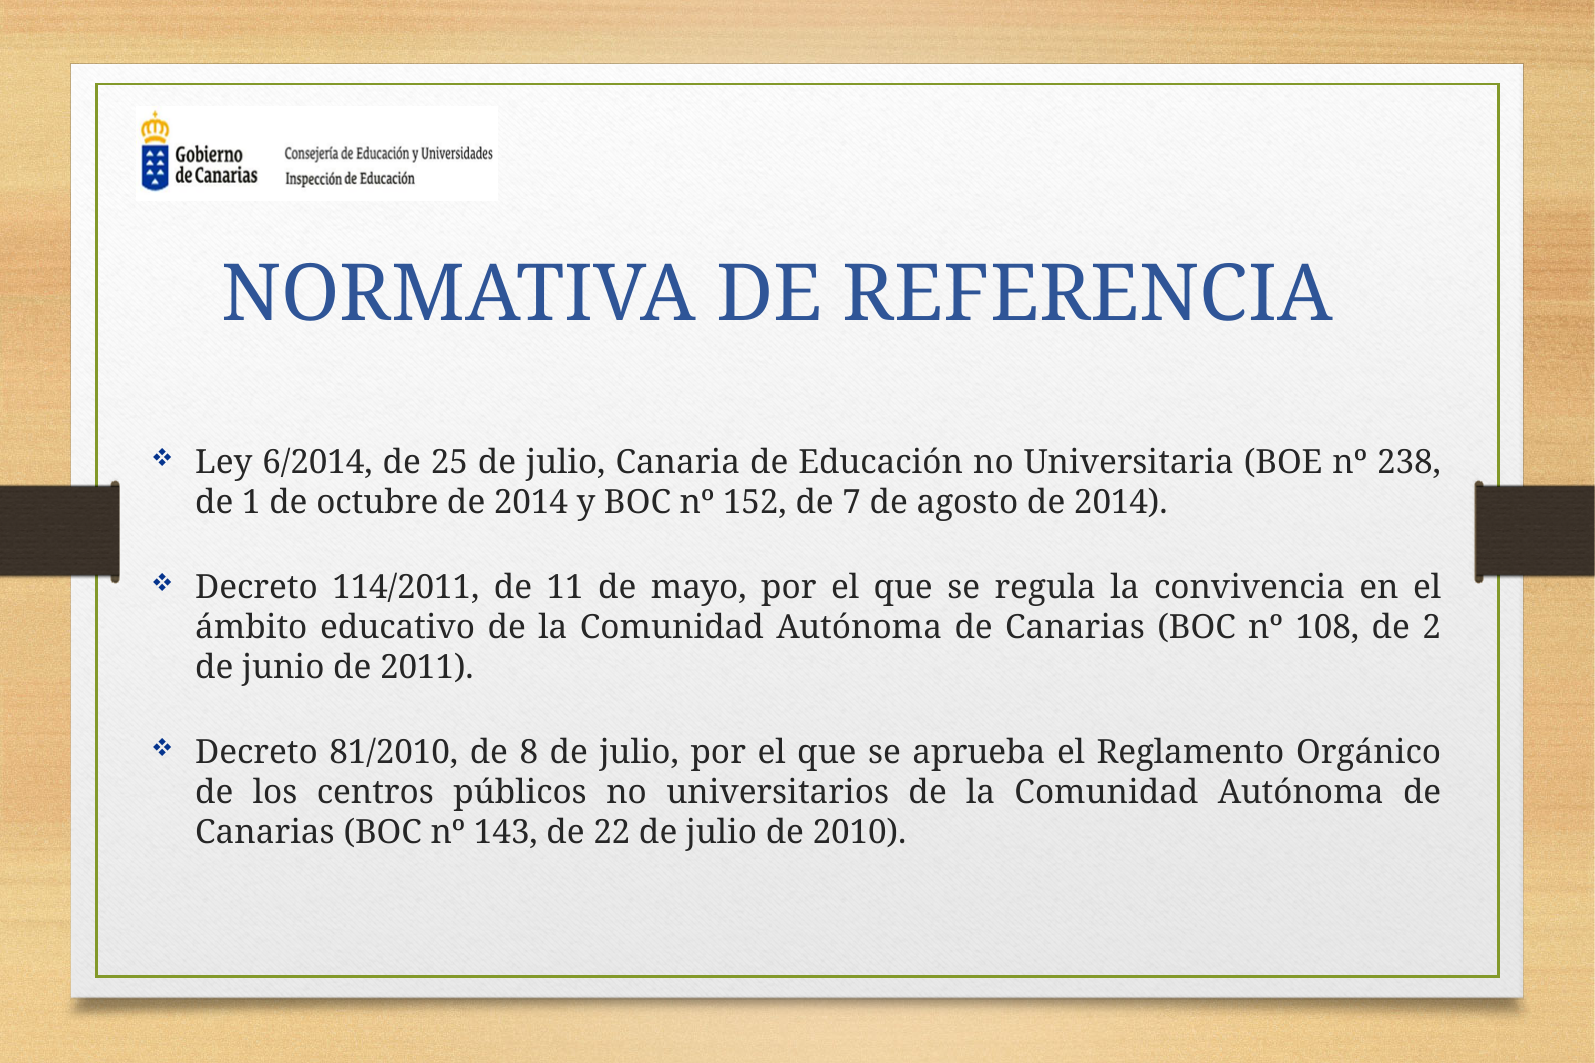

NORMATIVA DE REFERENCIA
Ley 6/2014, de 25 de julio, Canaria de Educación no Universitaria (BOE nº 238, de 1 de octubre de 2014 y BOC nº 152, de 7 de agosto de 2014).
Decreto 114/2011, de 11 de mayo, por el que se regula la convivencia en el ámbito educativo de la Comunidad Autónoma de Canarias (BOC nº 108, de 2 de junio de 2011).
Decreto 81/2010, de 8 de julio, por el que se aprueba el Reglamento Orgánico de los centros públicos no universitarios de la Comunidad Autónoma de Canarias (BOC nº 143, de 22 de julio de 2010).